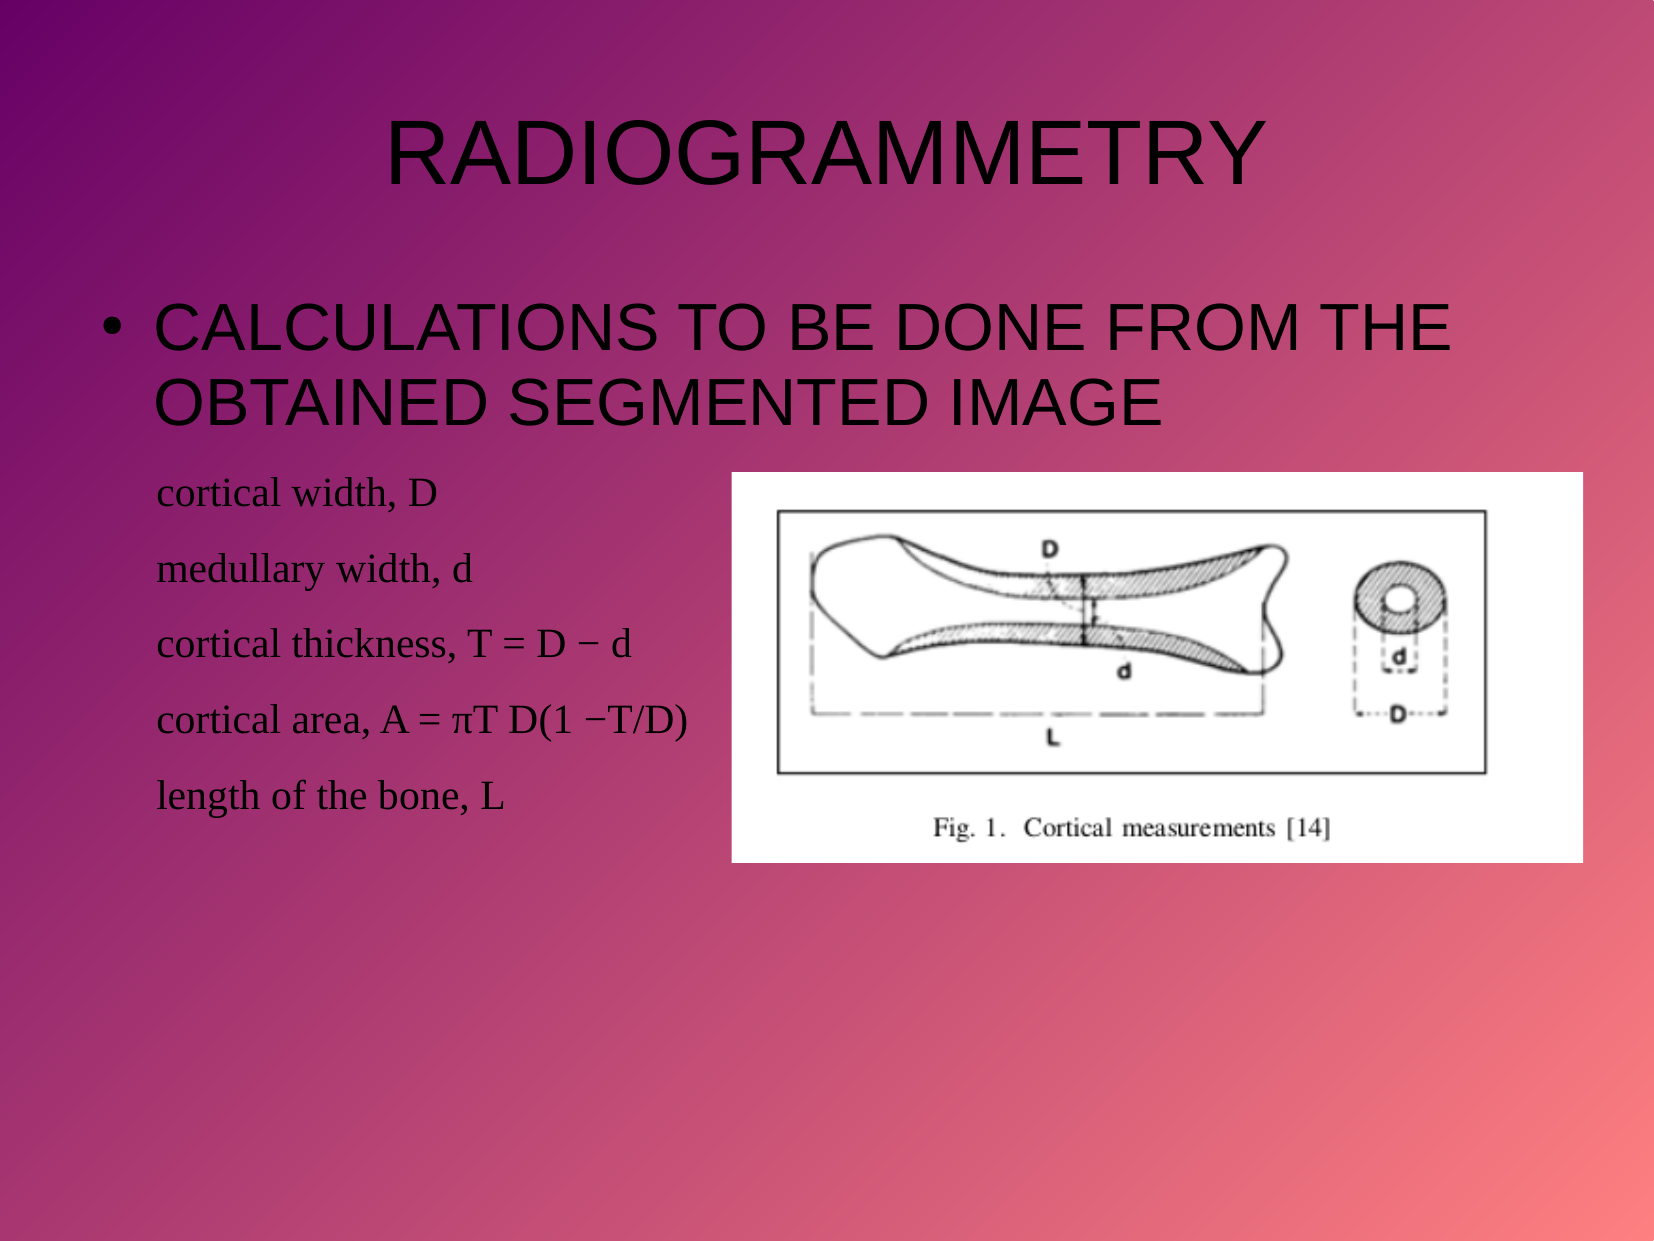

# RADIOGRAMMETRY
CALCULATIONS TO BE DONE FROM THE OBTAINED SEGMENTED IMAGE
 	cortical width, D
 medullary width, d
 cortical thickness, T = D − d
 cortical area, A = πT D(1 −T/D)
 length of the bone, L